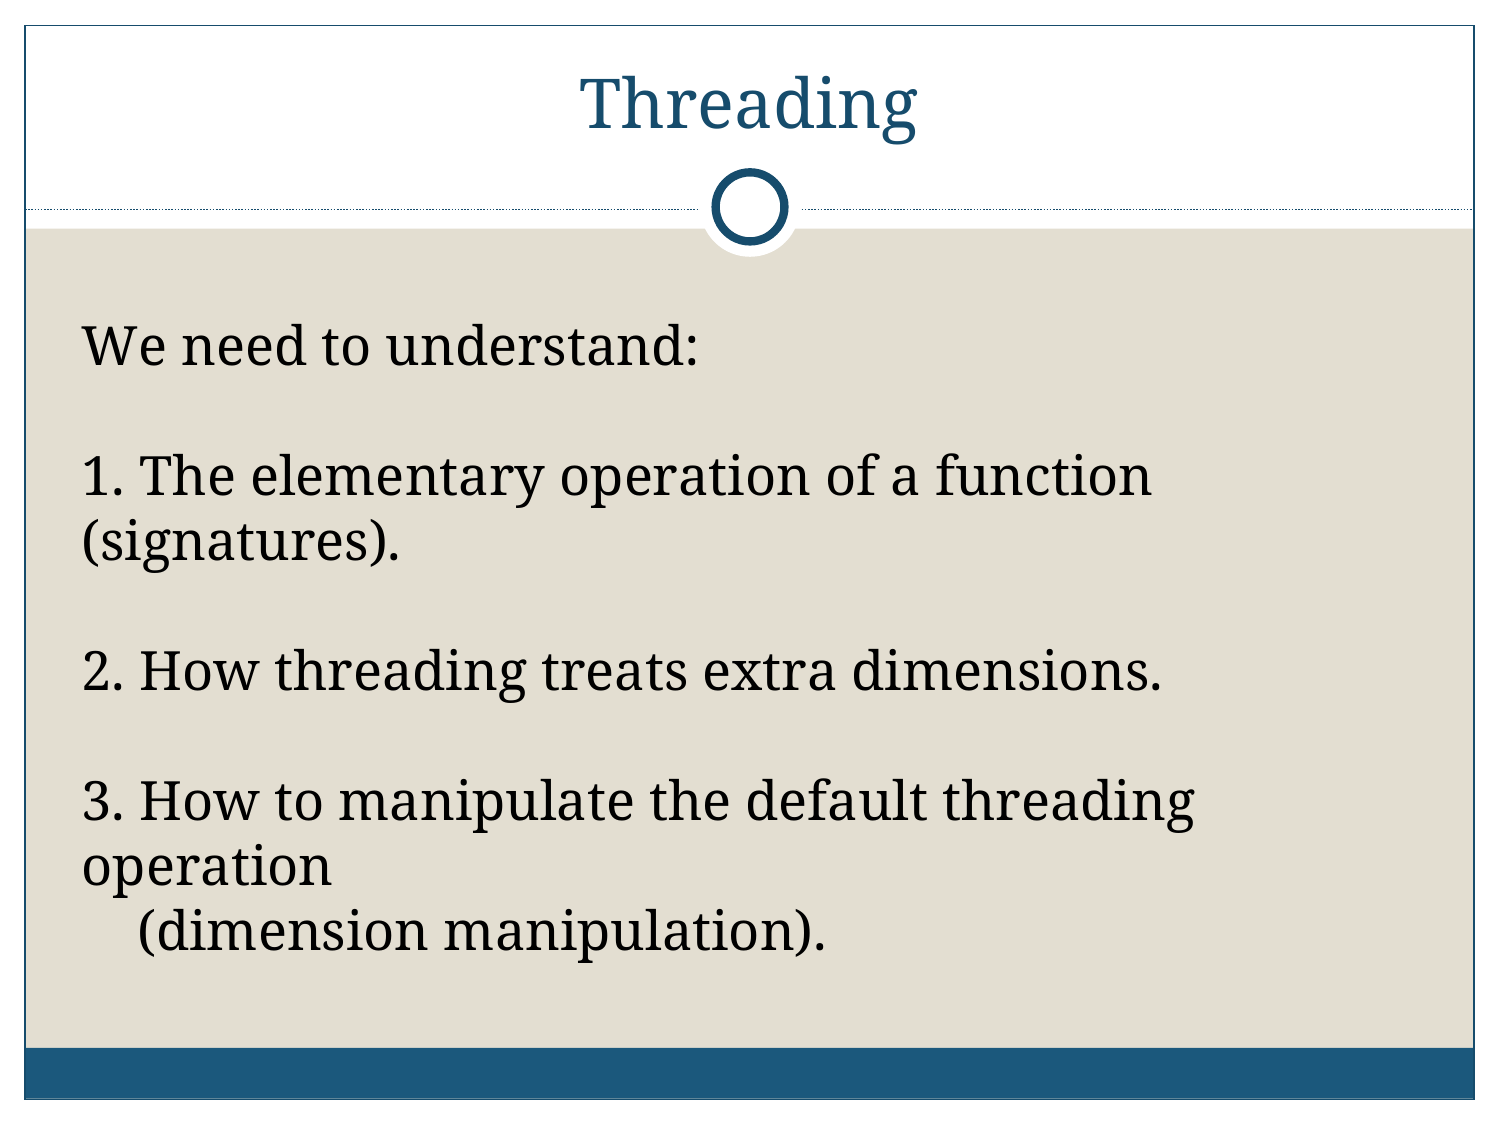

Threading
#
We need to understand:
1. The elementary operation of a function (signatures).
2. How threading treats extra dimensions.
3. How to manipulate the default threading operation
 (dimension manipulation).